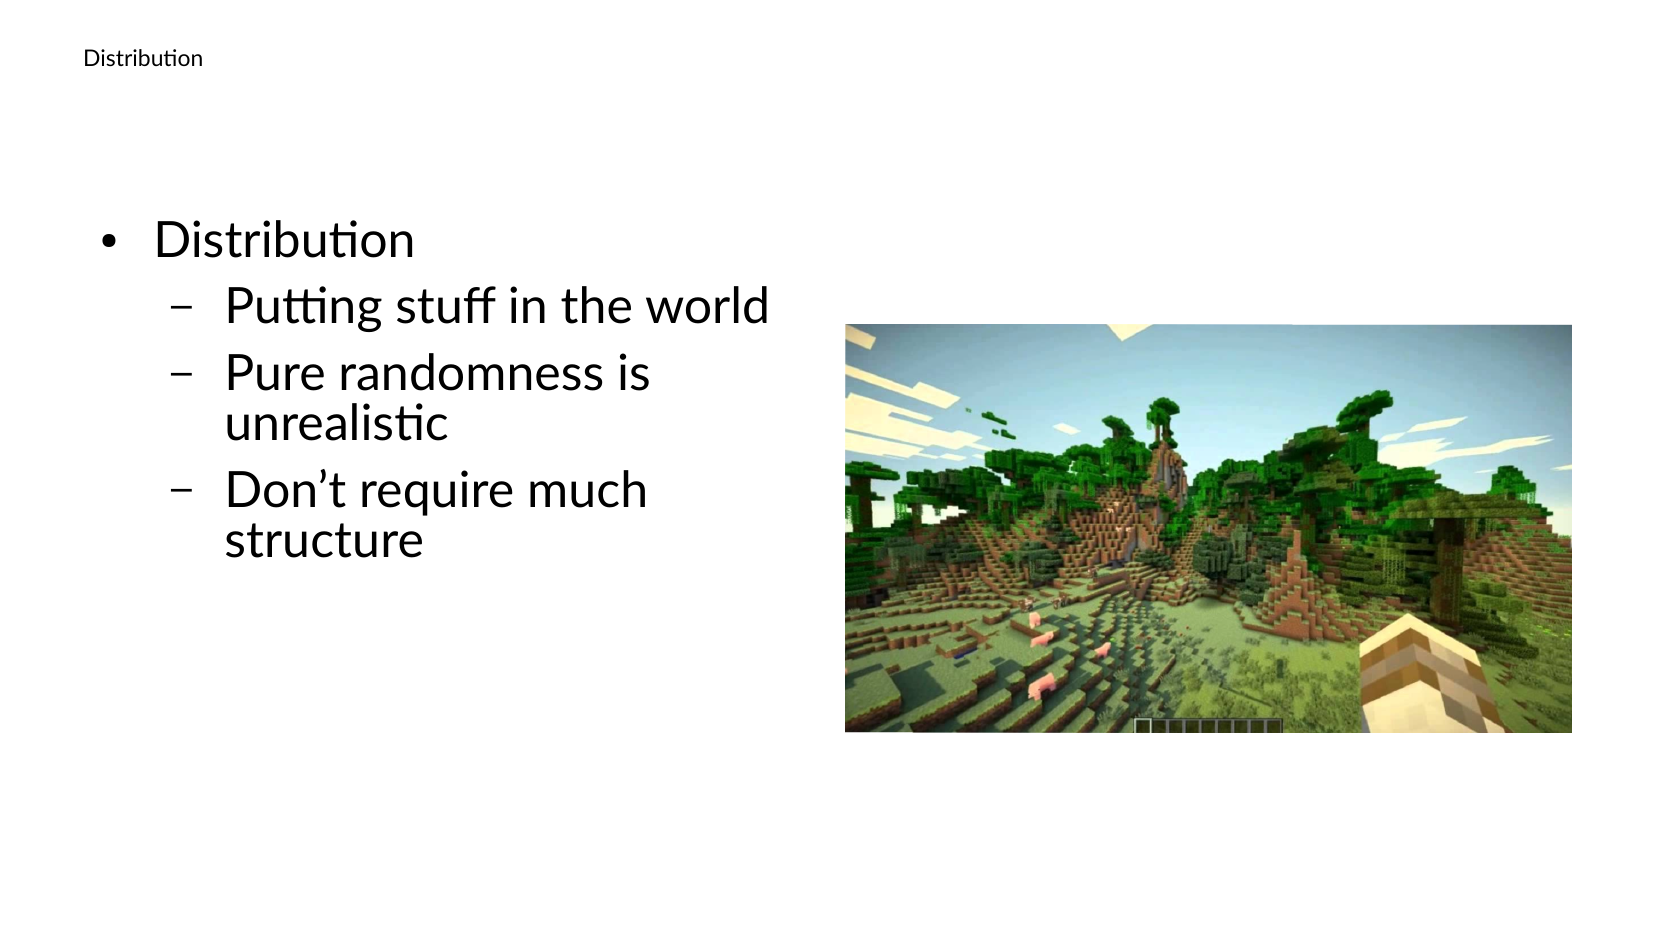

# Distribution
Distribution
Putting stuff in the world
Pure randomness is unrealistic
Don’t require much structure